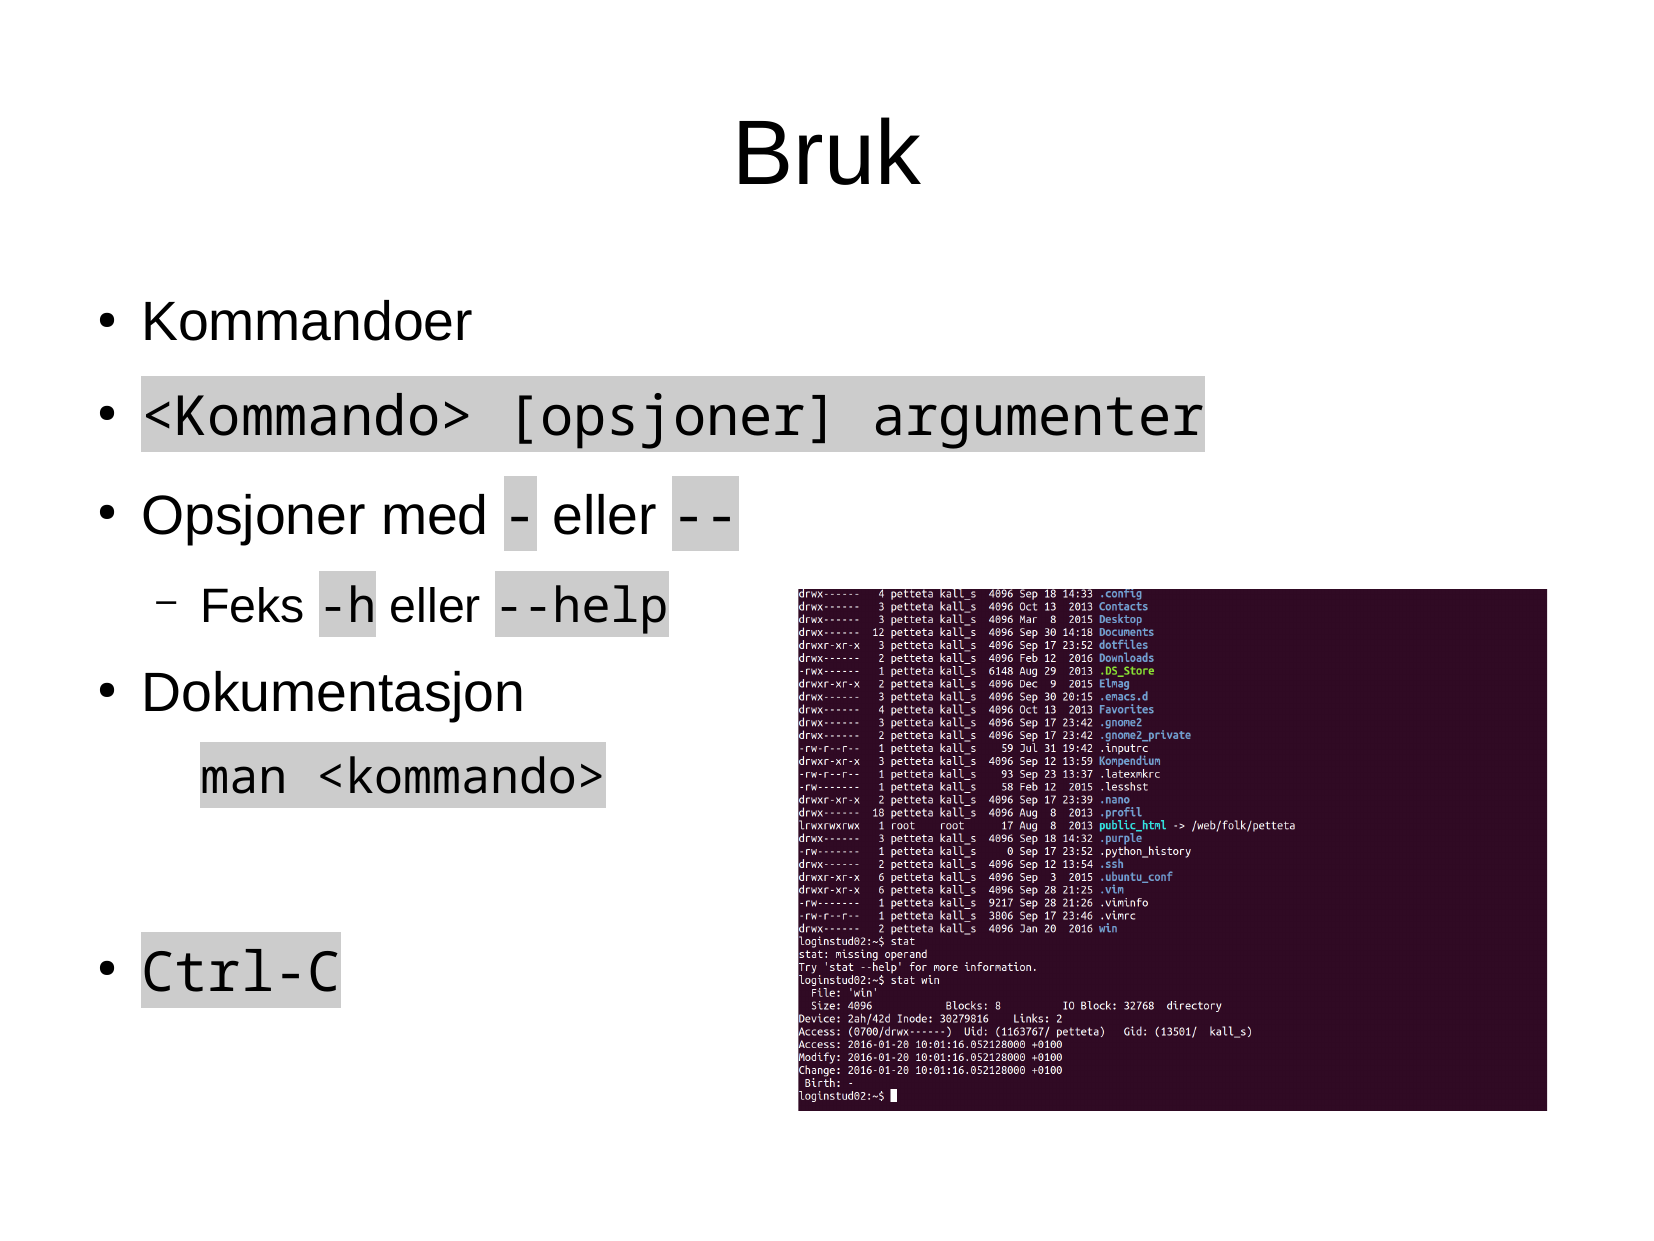

# Bruk
Kommandoer
<Kommando> [opsjoner] argumenter
Opsjoner med - eller --
Feks -h eller --help
Dokumentasjon
man <kommando>
Ctrl-C